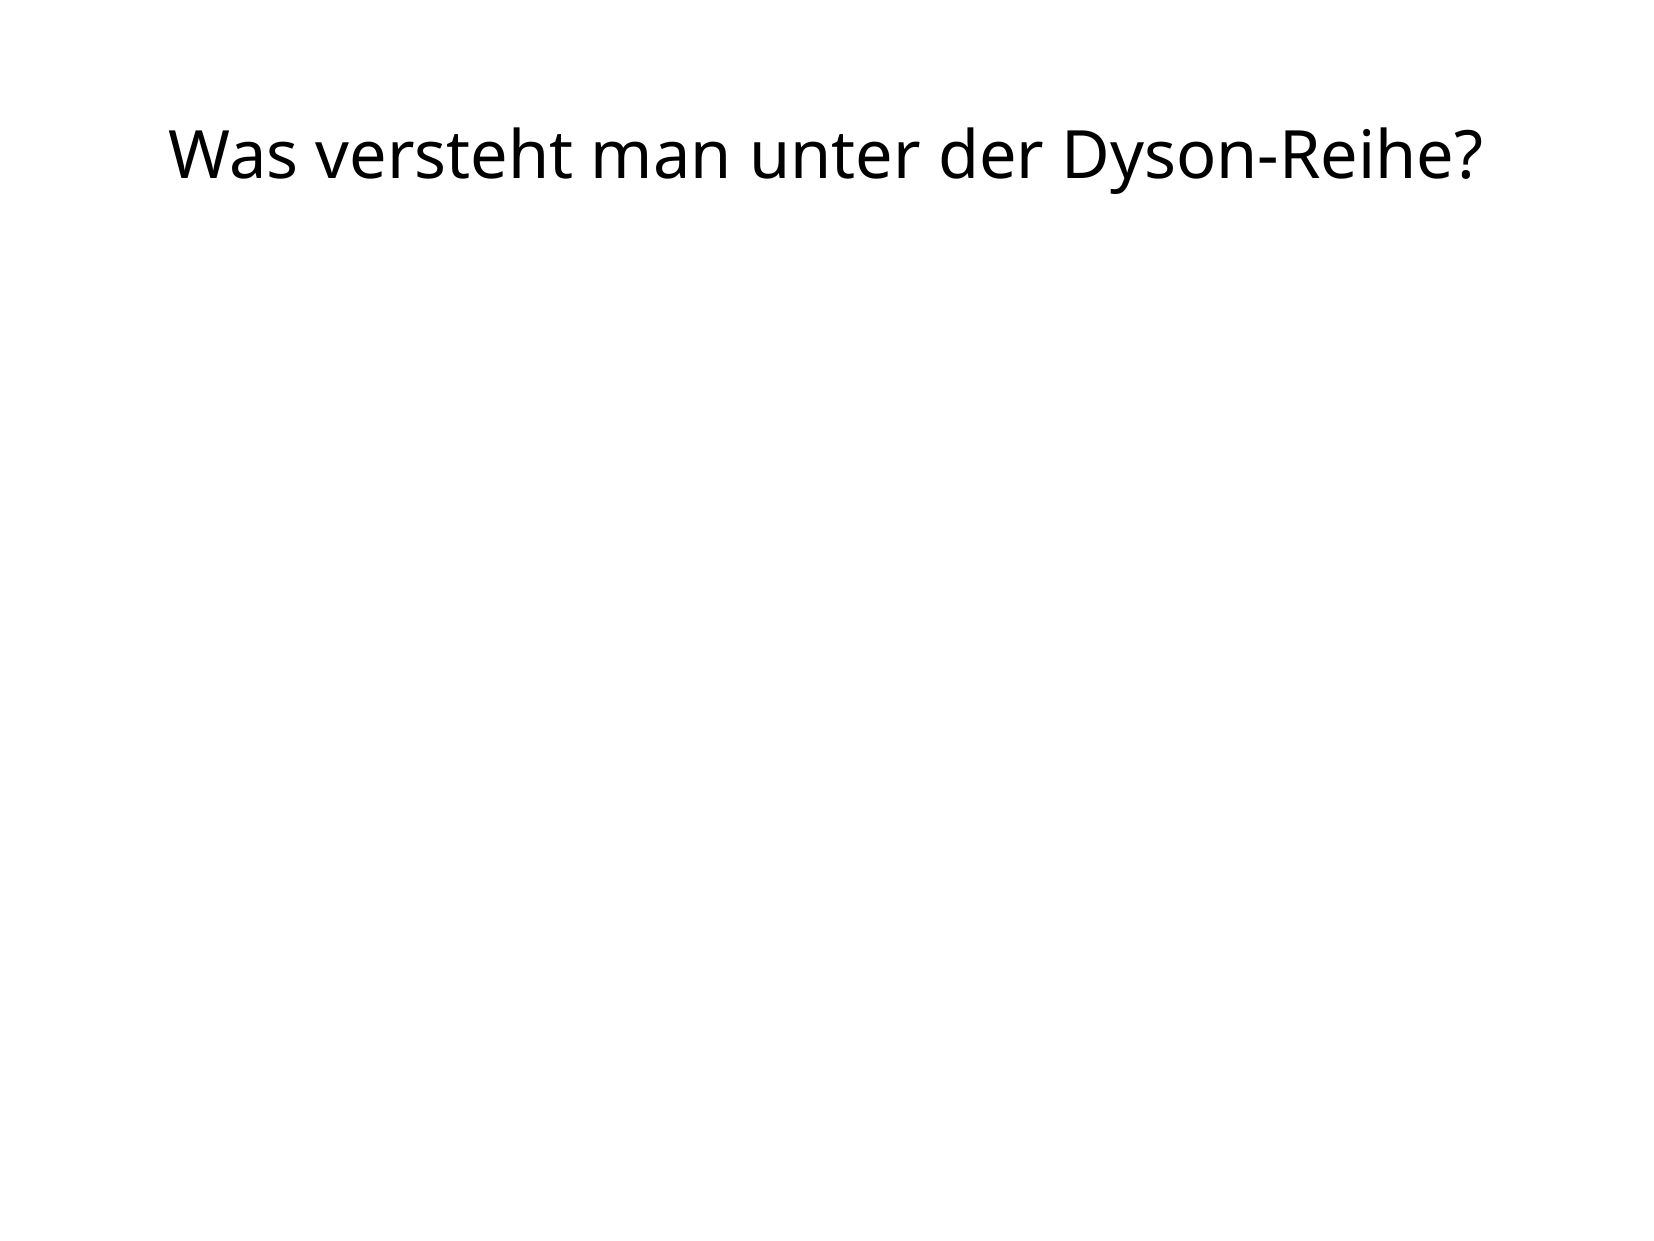

# Was versteht man unter der Dyson-Reihe?